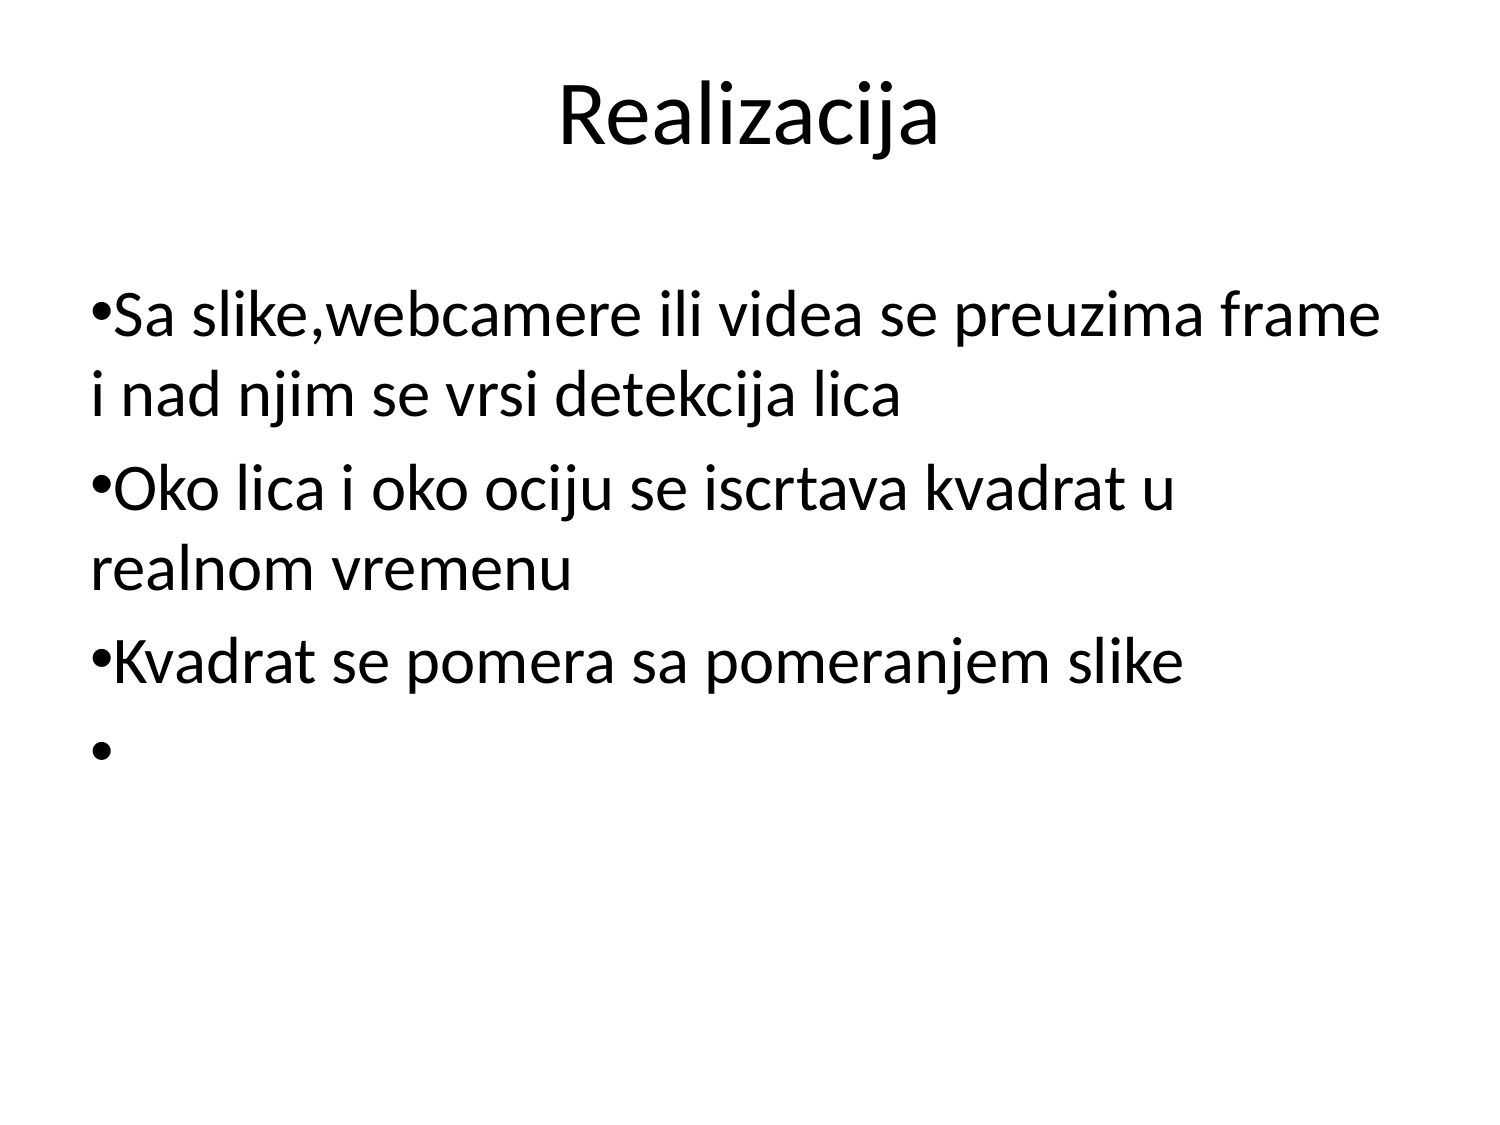

# Realizacija
Sa slike,webcamere ili videa se preuzima frame i nad njim se vrsi detekcija lica
Oko lica i oko ociju se iscrtava kvadrat u realnom vremenu
Kvadrat se pomera sa pomeranjem slike